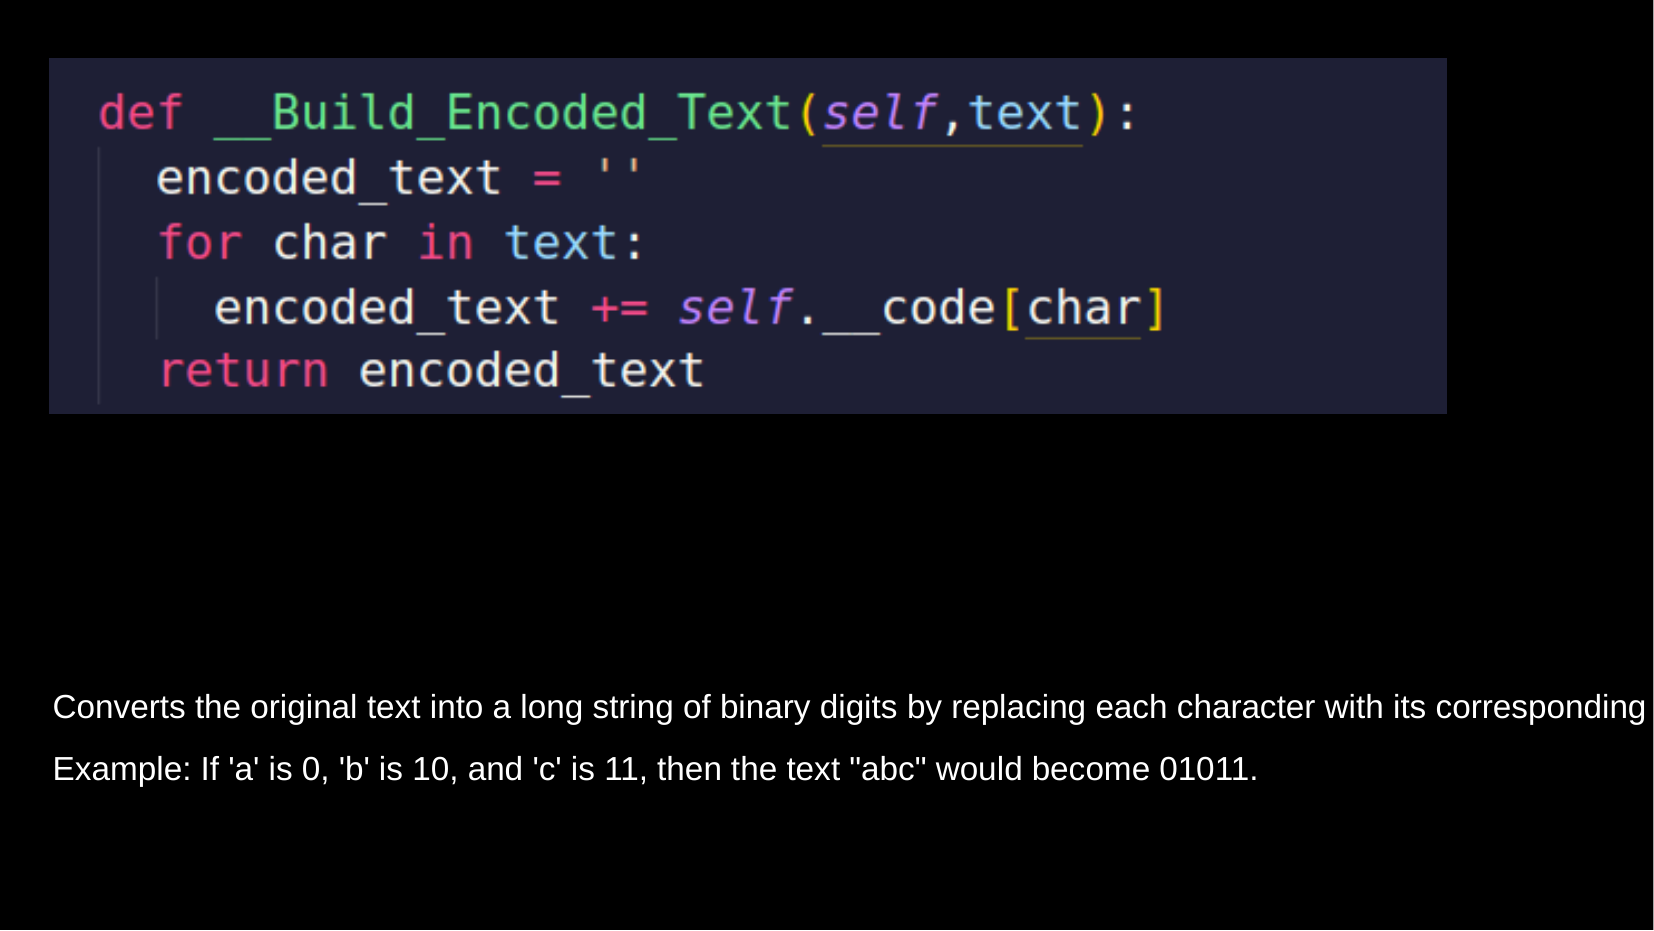

Converts the original text into a long string of binary digits by replacing each character with its corresponding code.
Example: If 'a' is 0, 'b' is 10, and 'c' is 11, then the text "abc" would become 01011.